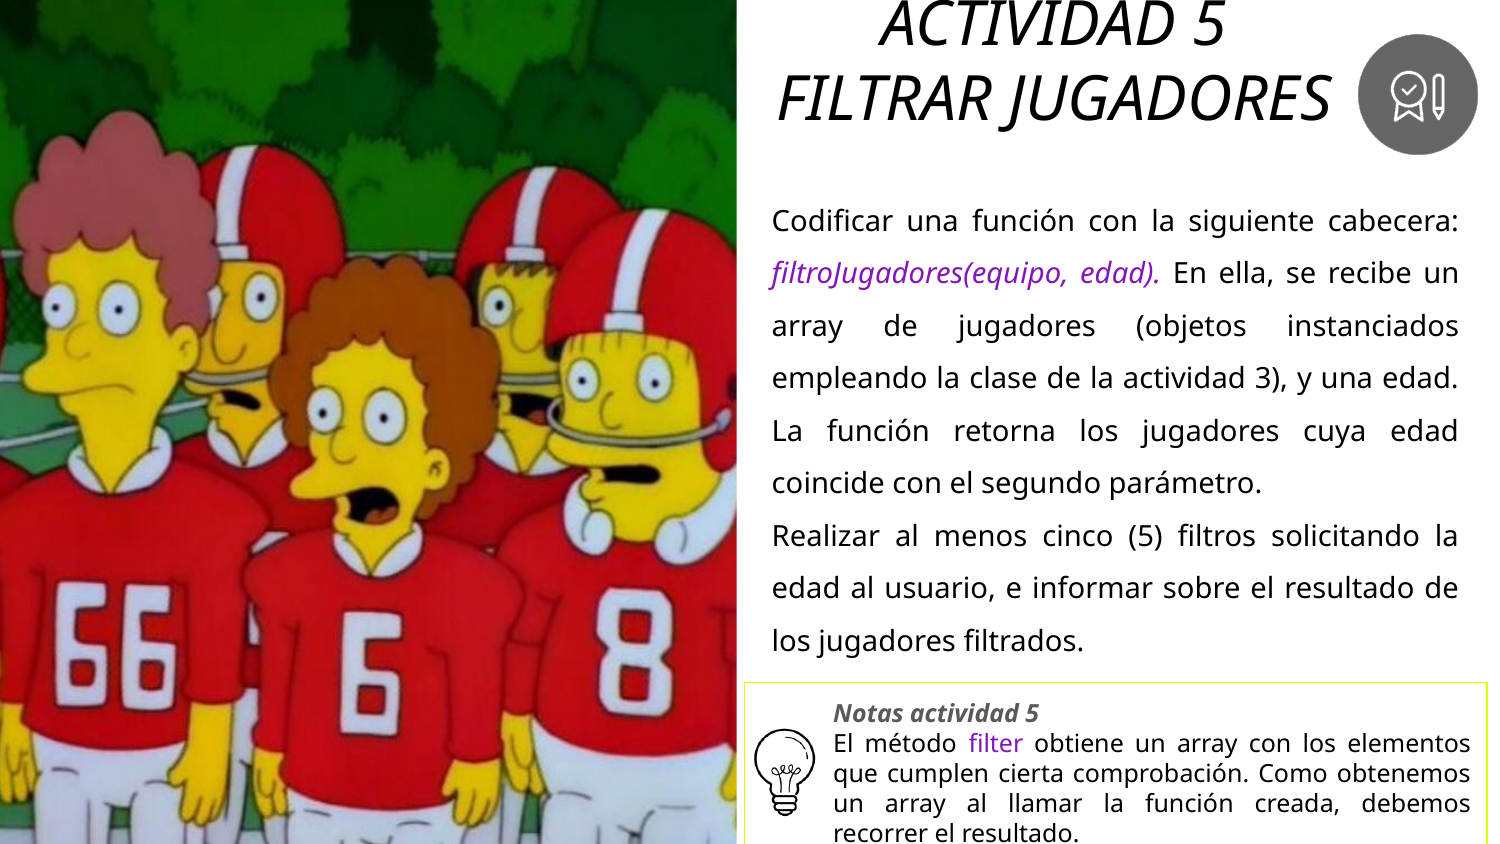

ACTIVIDAD 5
FILTRAR JUGADORES
Codificar una función con la siguiente cabecera: filtroJugadores(equipo, edad). En ella, se recibe un array de jugadores (objetos instanciados empleando la clase de la actividad 3), y una edad. La función retorna los jugadores cuya edad coincide con el segundo parámetro.
Realizar al menos cinco (5) filtros solicitando la edad al usuario, e informar sobre el resultado de los jugadores filtrados.
Notas actividad 5
El método filter obtiene un array con los elementos que cumplen cierta comprobación. Como obtenemos un array al llamar la función creada, debemos recorrer el resultado.